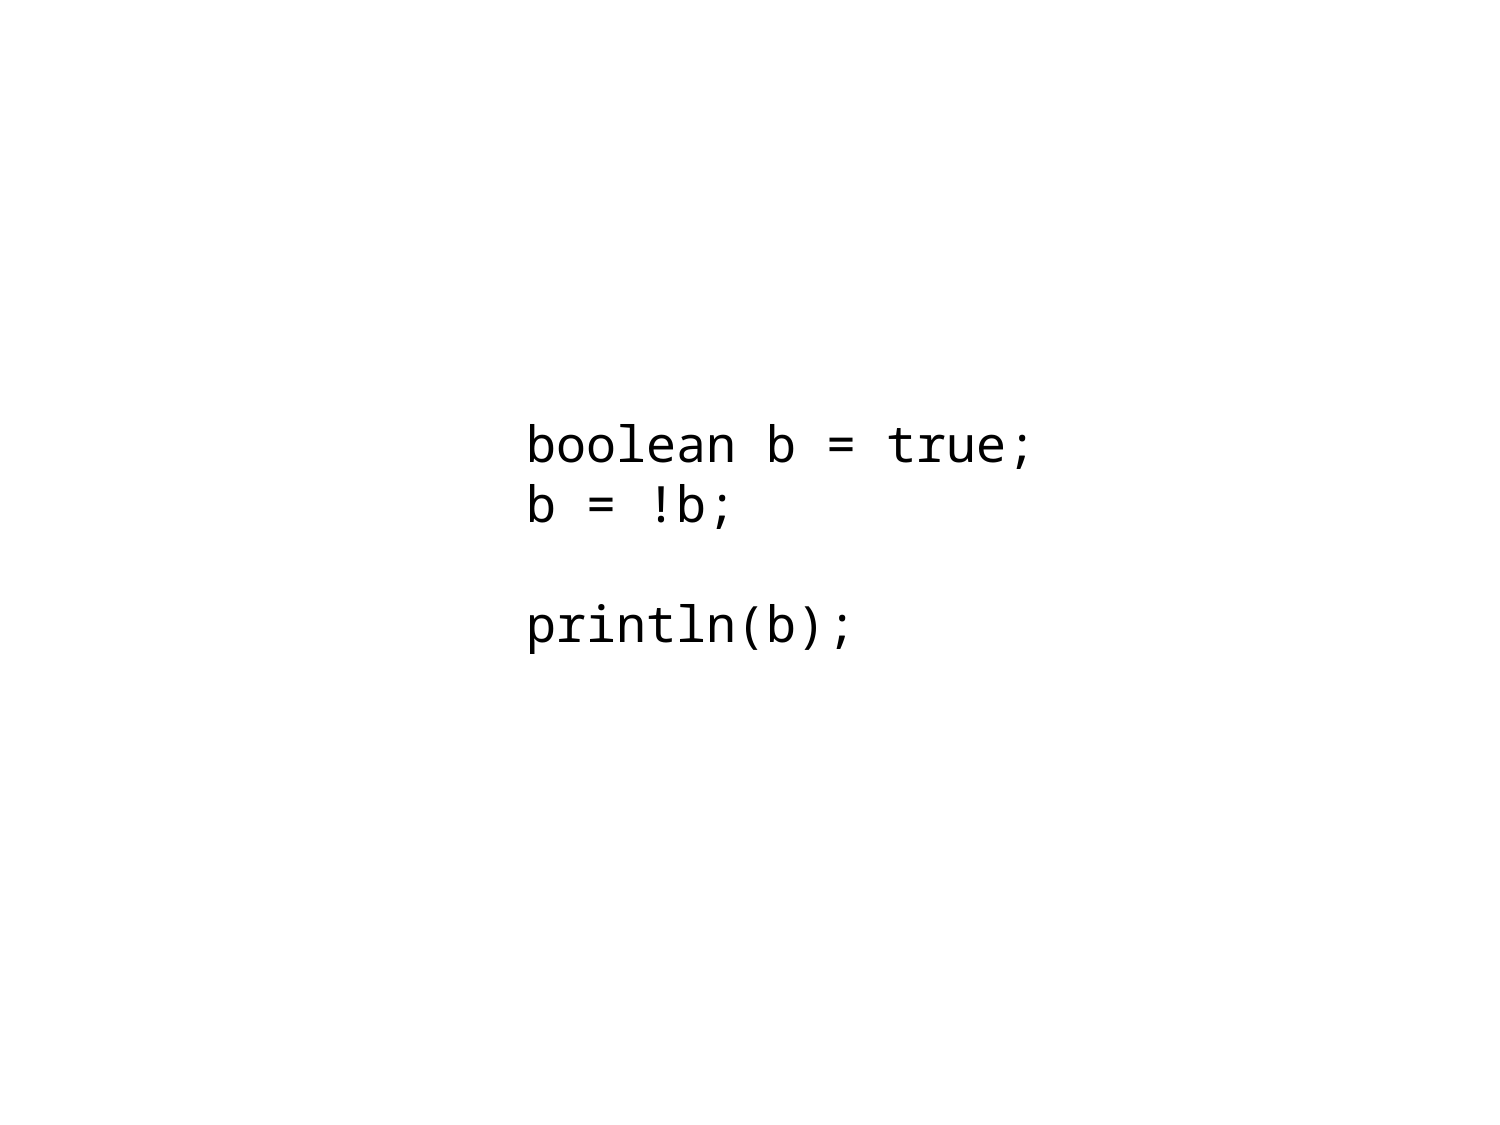

boolean b = true;
b = !b;
println(b);